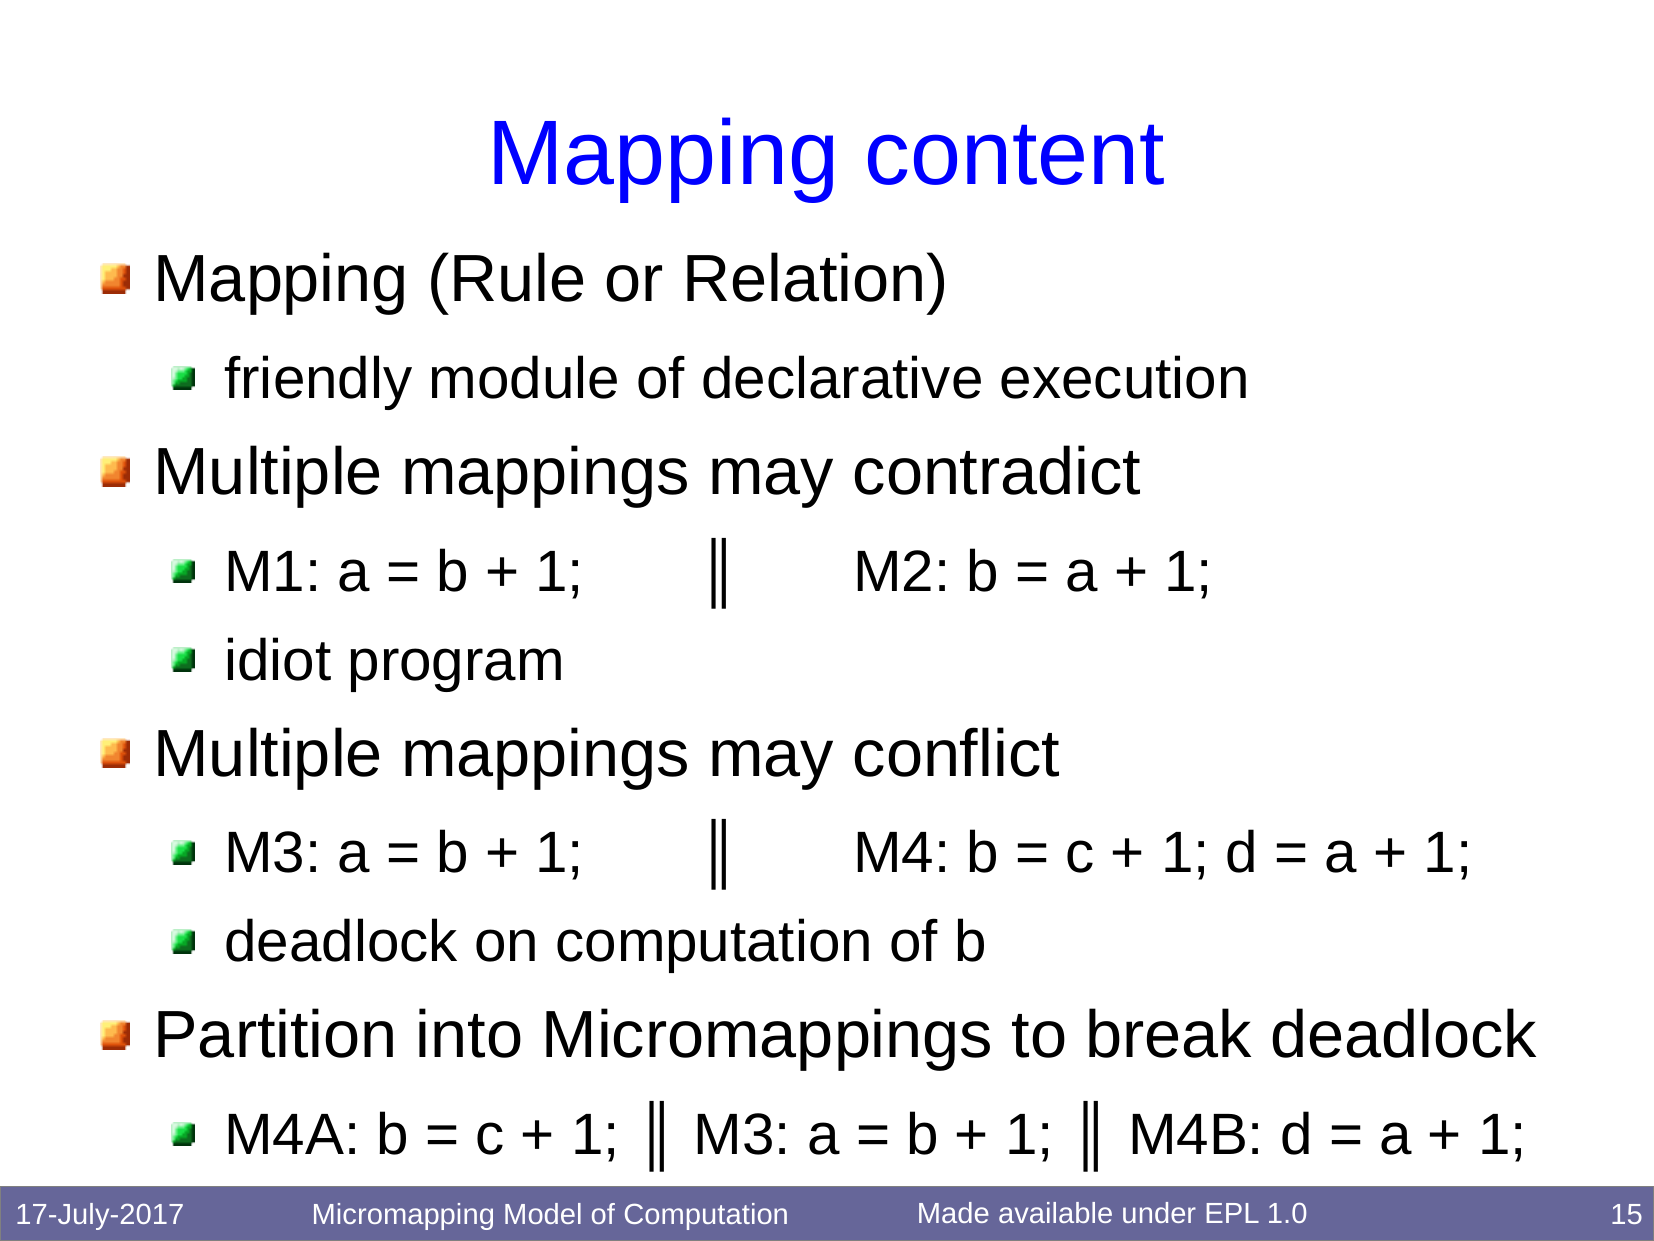

# Mapping content
Mapping (Rule or Relation)
friendly module of declarative execution
Multiple mappings may contradict
M1: a = b + 1; ║ M2: b = a + 1;
idiot program
Multiple mappings may conflict
M3: a = b + 1; ║ M4: b = c + 1; d = a + 1;
deadlock on computation of b
Partition into Micromappings to break deadlock
M4A: b = c + 1; ║ M3: a = b + 1; ║ M4B: d = a + 1;
17-July-2017
Micromapping Model of Computation
15